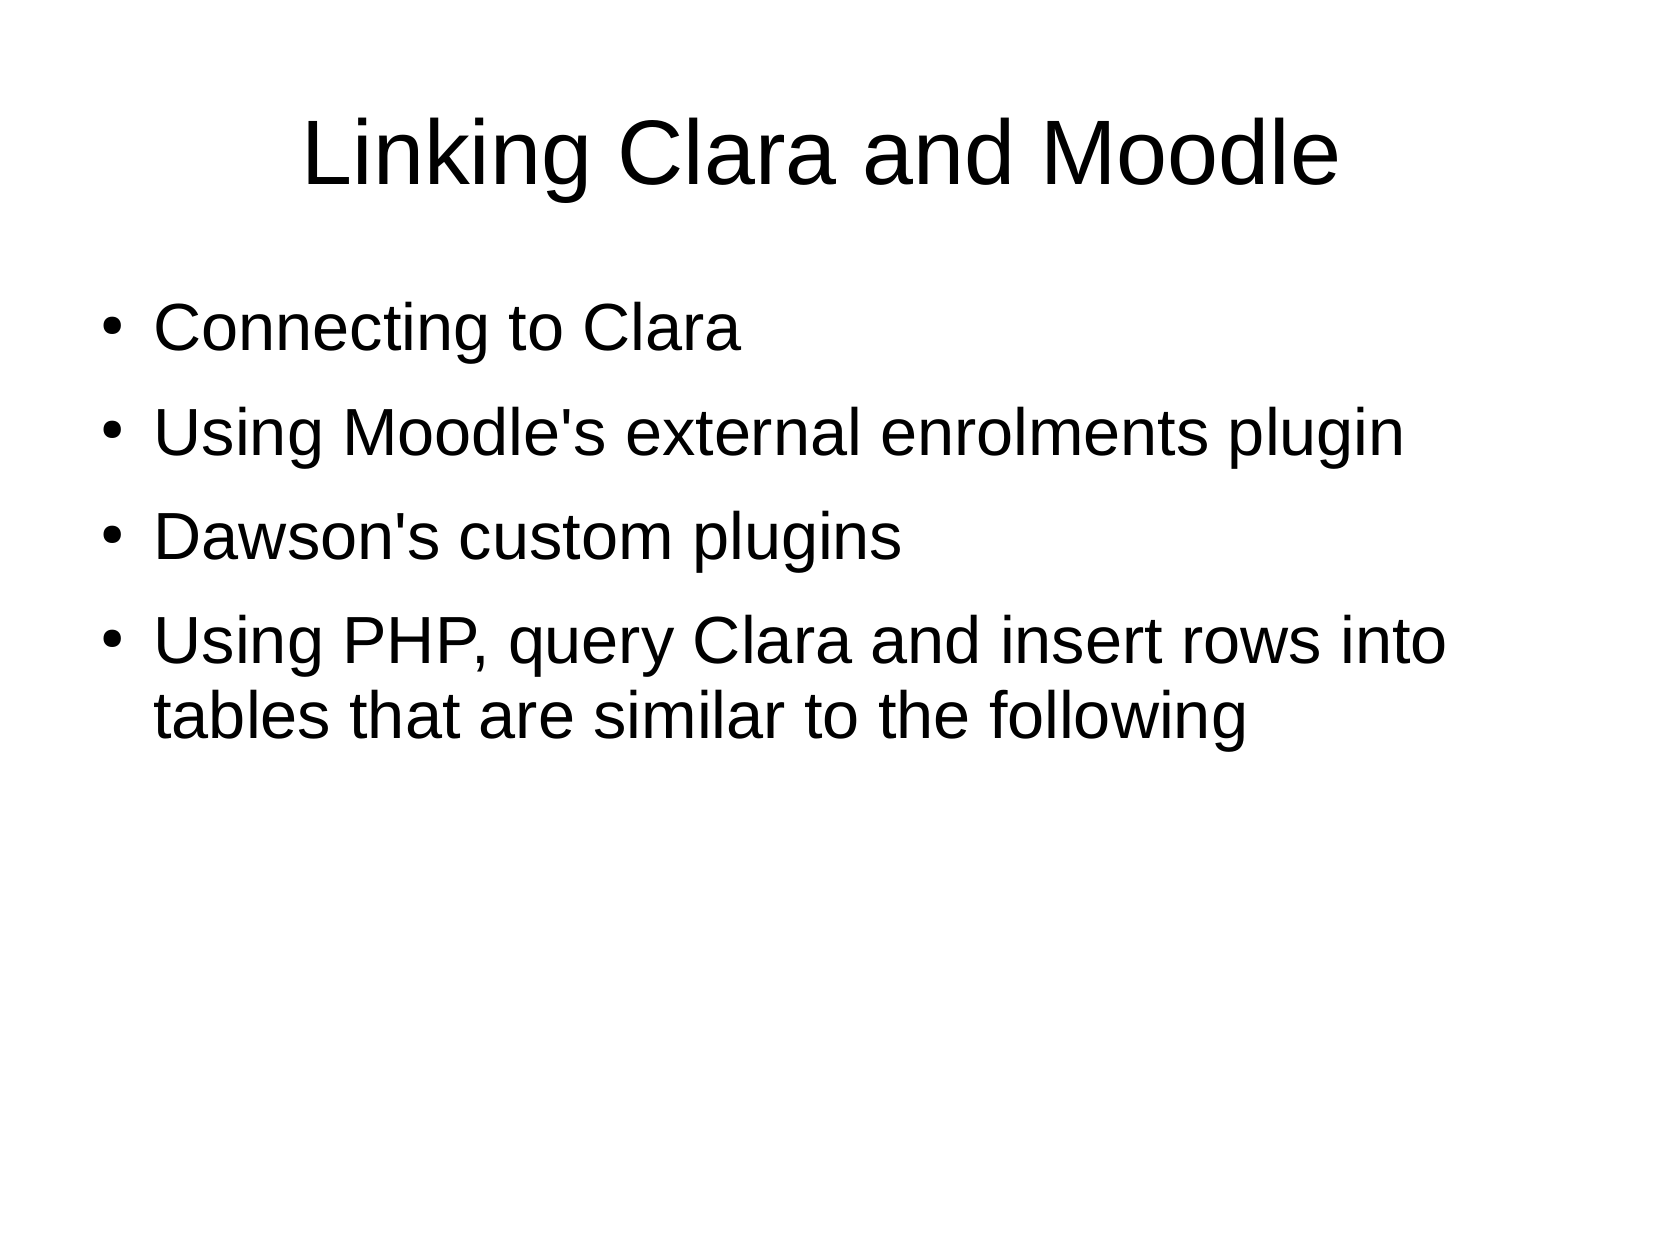

# Linking Clara and Moodle
Connecting to Clara
Using Moodle's external enrolments plugin
Dawson's custom plugins
Using PHP, query Clara and insert rows into tables that are similar to the following